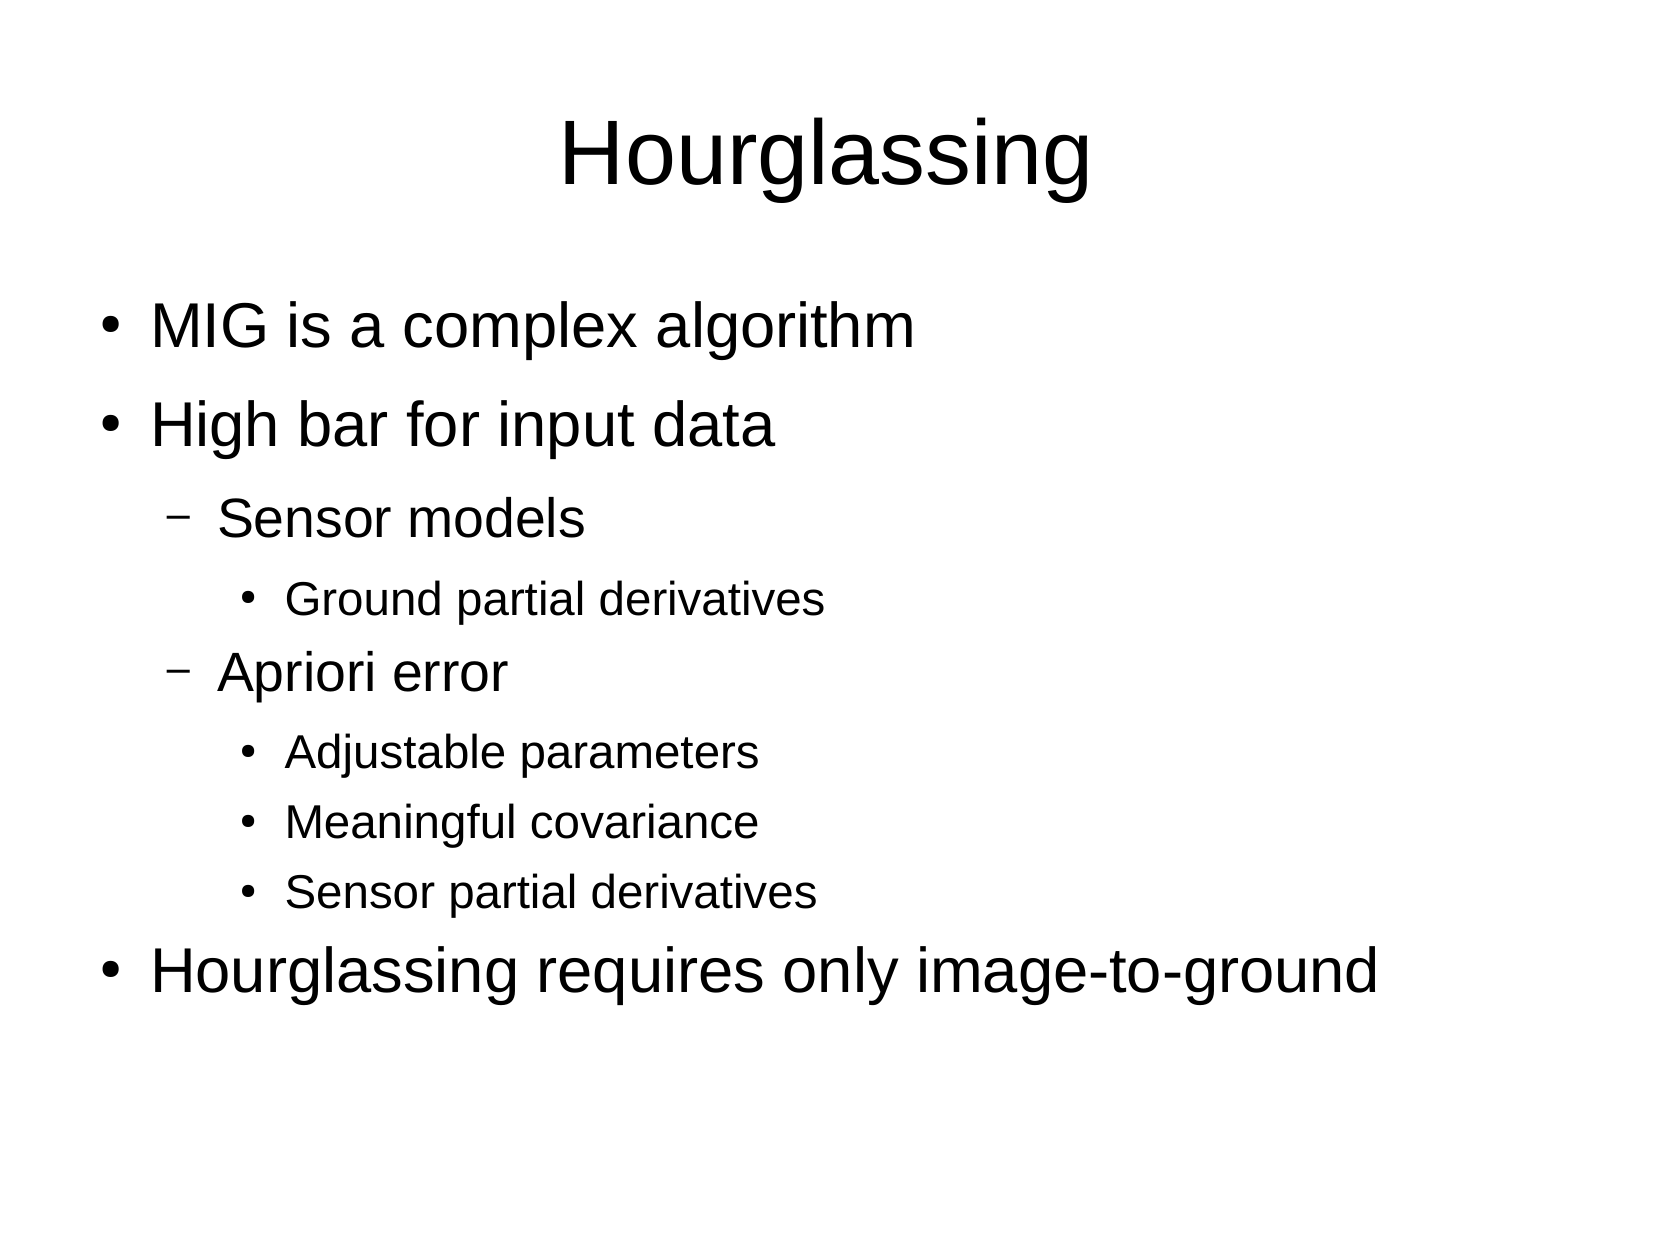

# Hourglassing
MIG is a complex algorithm
High bar for input data
Sensor models
Ground partial derivatives
Apriori error
Adjustable parameters
Meaningful covariance
Sensor partial derivatives
Hourglassing requires only image-to-ground